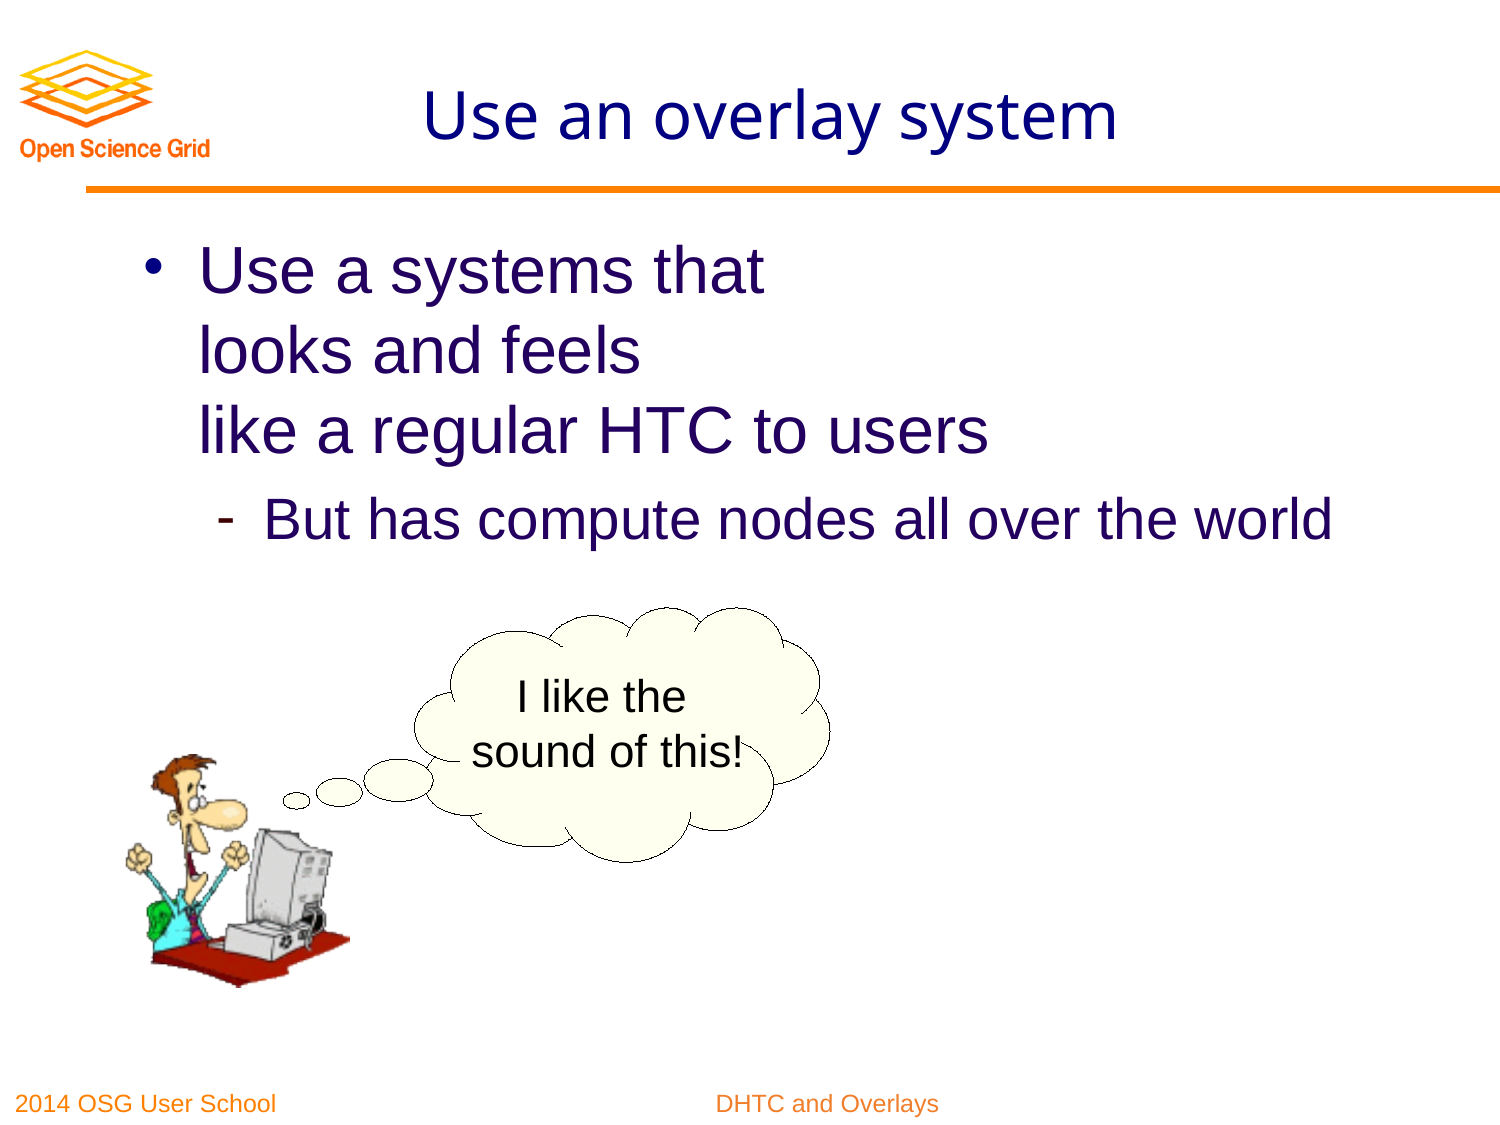

# Use an overlay system
Use a systems that
looks and feels
like a regular HTC to users
But has compute nodes all over the world
I like the
sound of this!